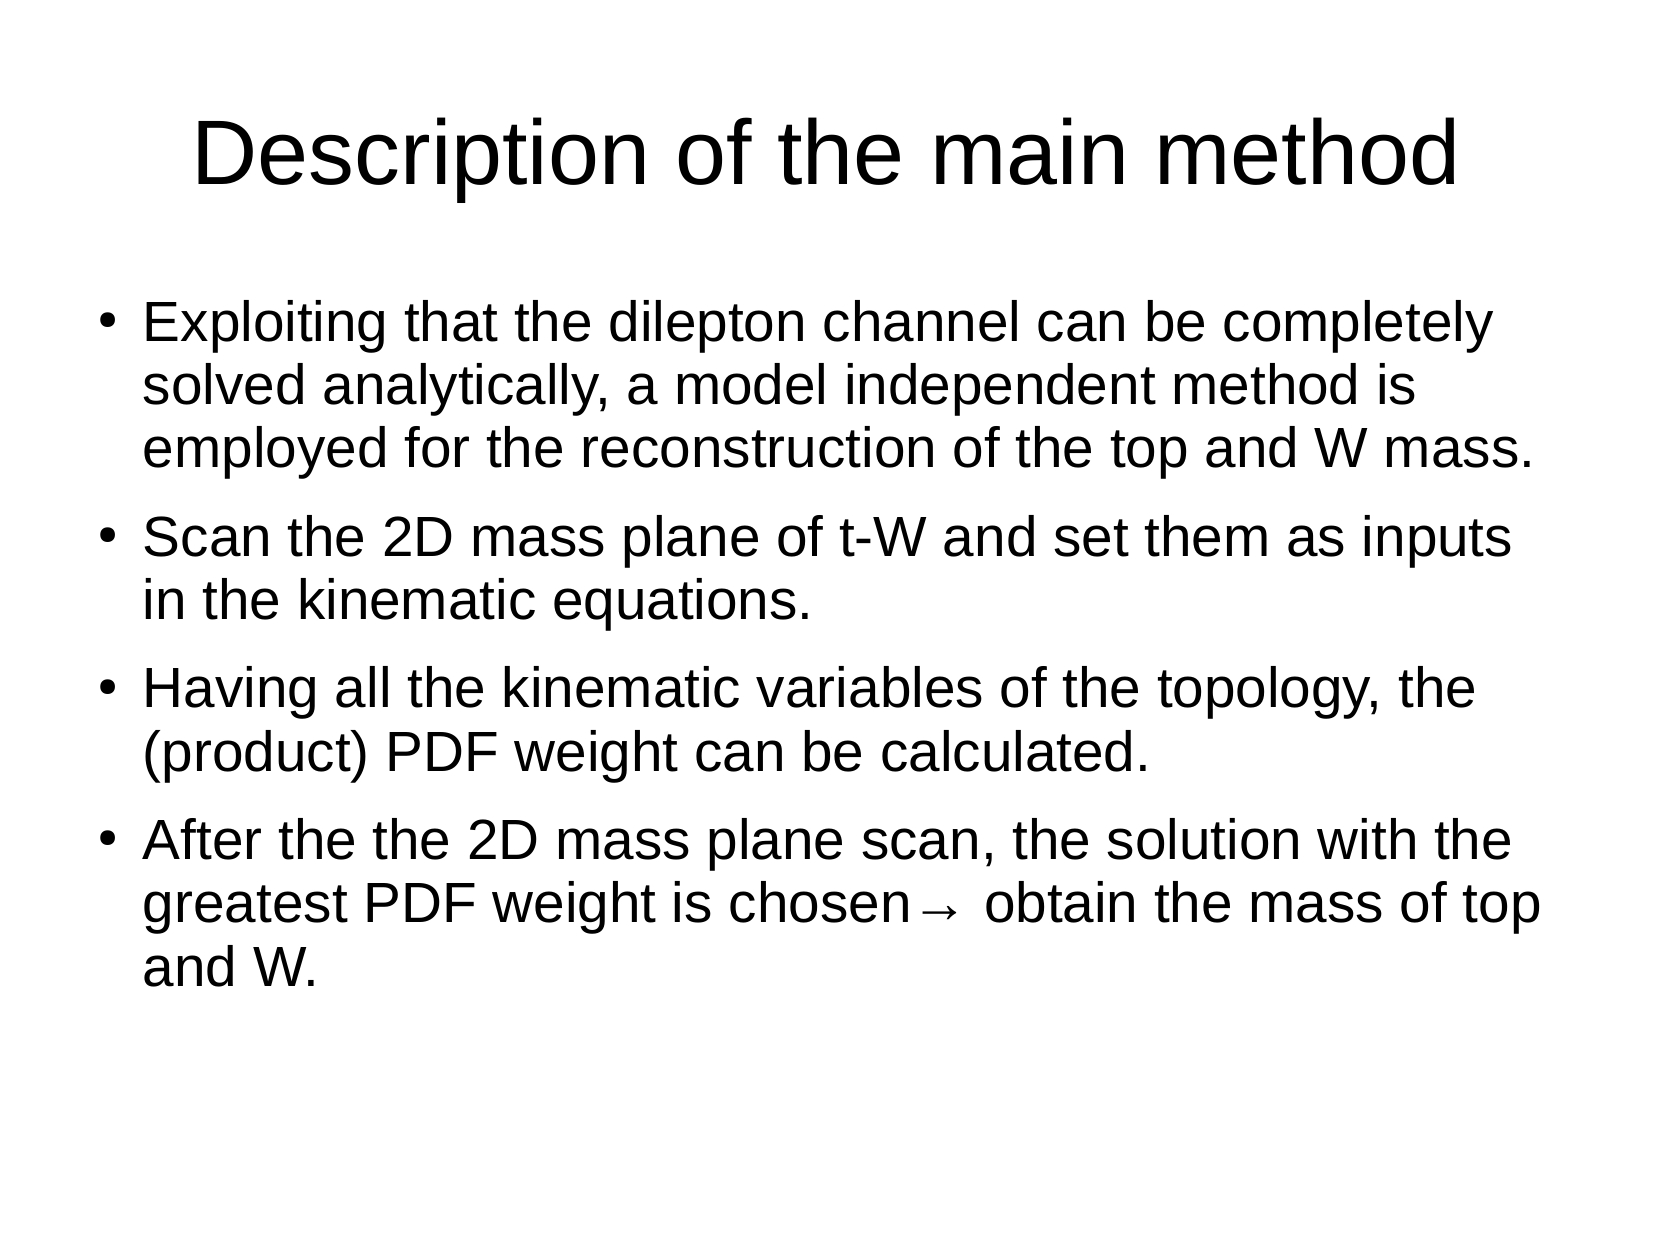

# Description of the main method
Exploiting that the dilepton channel can be completely solved analytically, a model independent method is employed for the reconstruction of the top and W mass.
Scan the 2D mass plane of t-W and set them as inputs in the kinematic equations.
Having all the kinematic variables of the topology, the (product) PDF weight can be calculated.
After the the 2D mass plane scan, the solution with the greatest PDF weight is chosen→ obtain the mass of top and W.